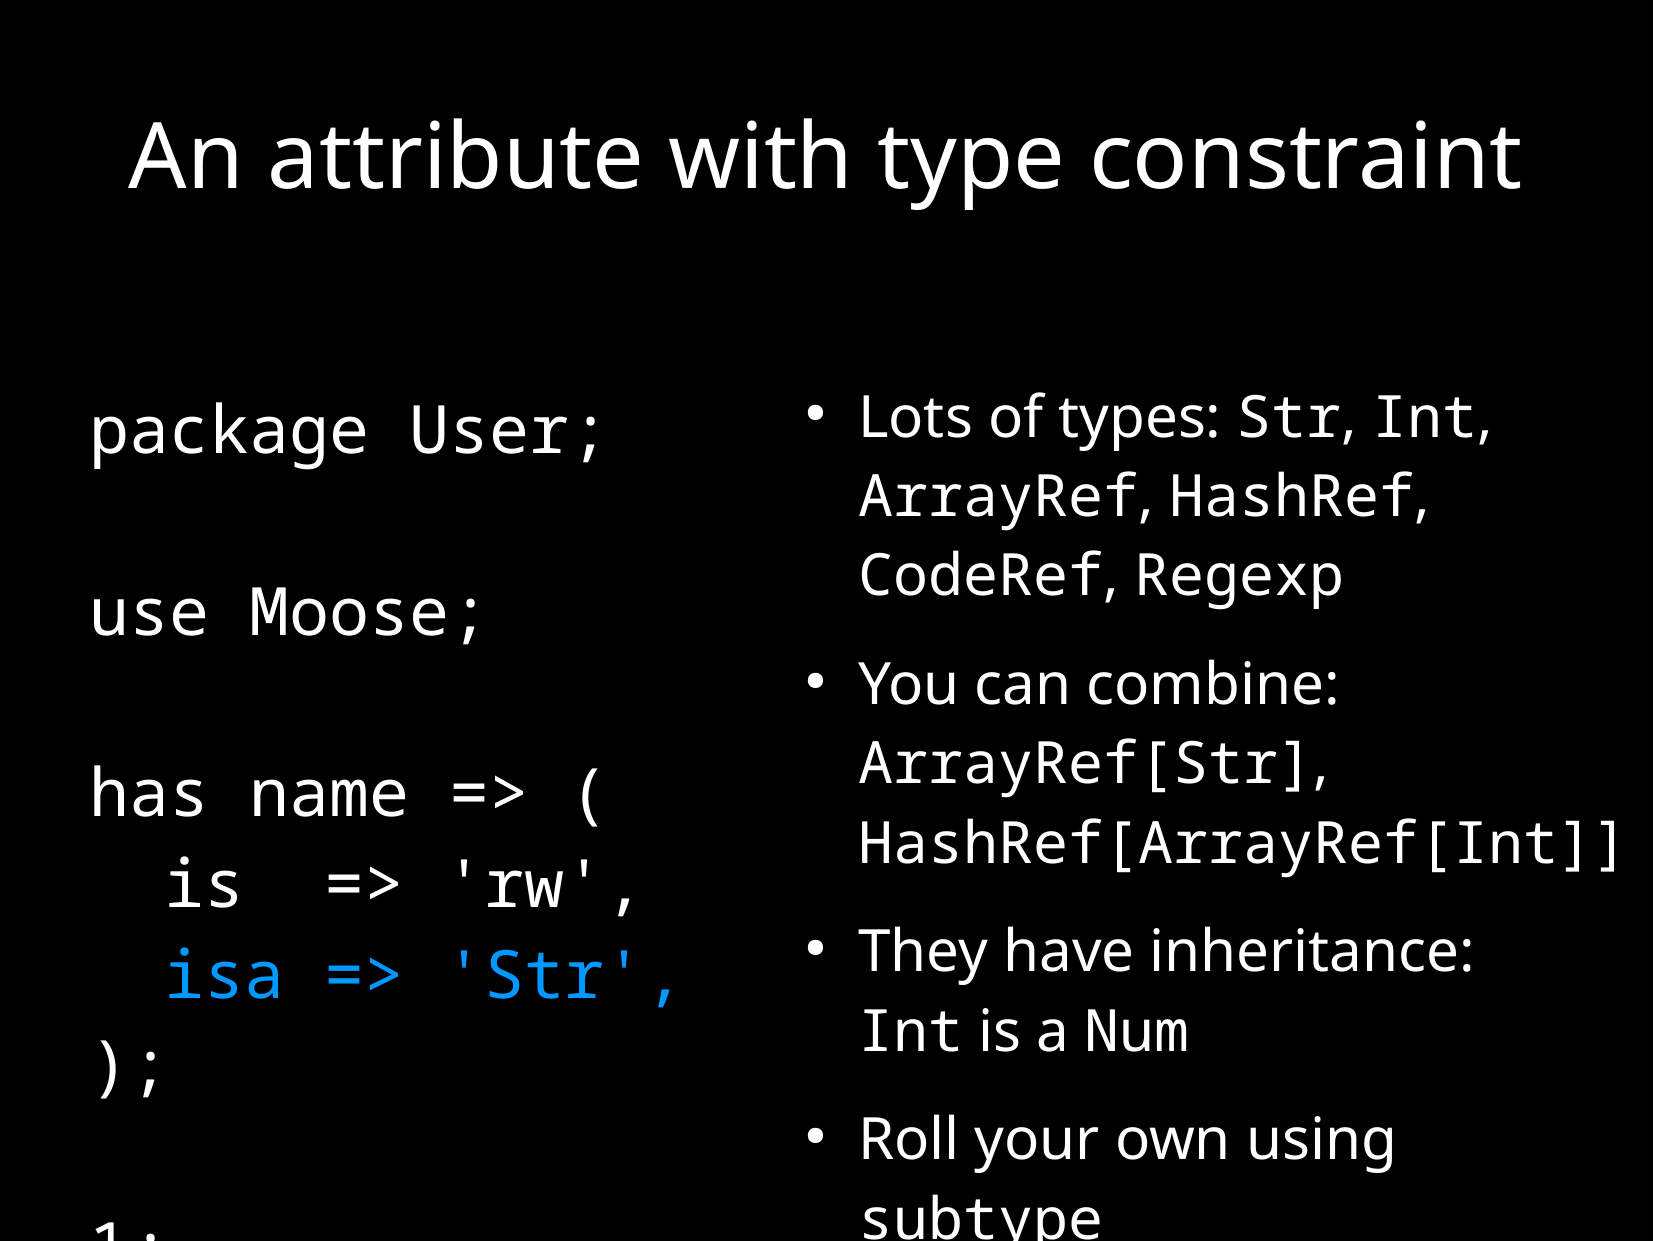

# An attribute with type constraint
package User;
use Moose;
has name => (
	is => 'rw',
	isa => 'Str',
);
1;
Lots of types: Str, Int, ArrayRef, HashRef, CodeRef, Regexp
You can combine: ArrayRef[Str], HashRef[ArrayRef[Int]]
They have inheritance: Int is a Num
Roll your own using subtype